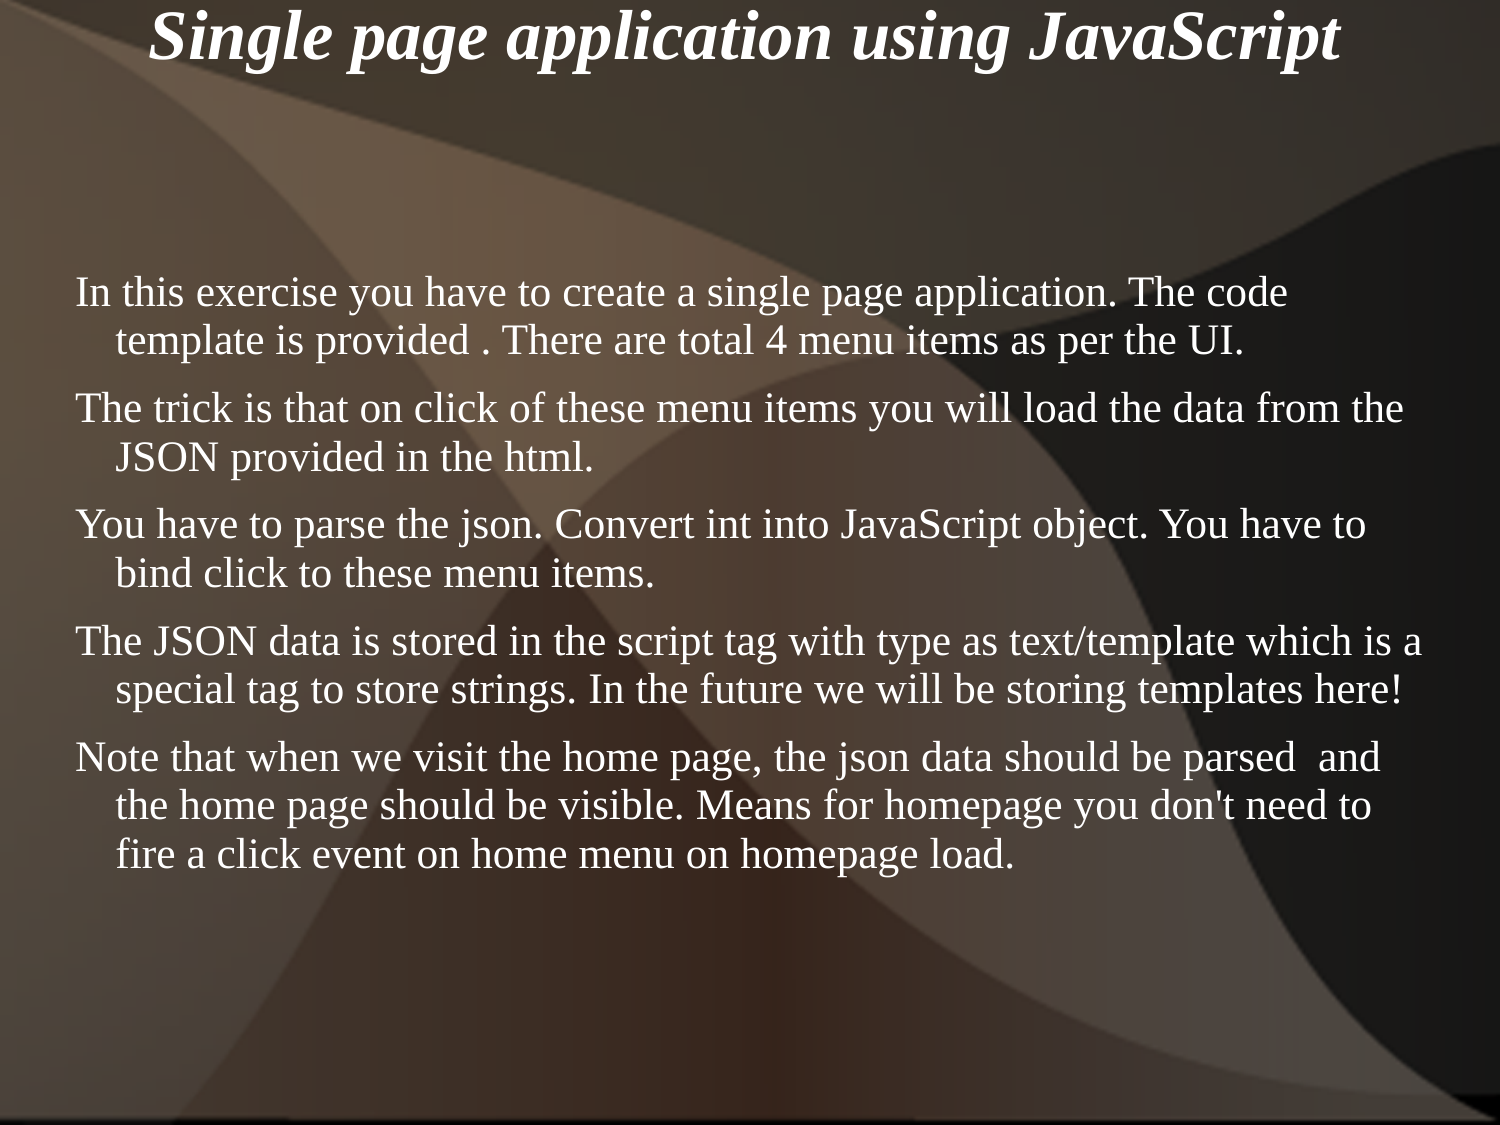

# Single page application using JavaScript
In this exercise you have to create a single page application. The code template is provided . There are total 4 menu items as per the UI.
The trick is that on click of these menu items you will load the data from the JSON provided in the html.
You have to parse the json. Convert int into JavaScript object. You have to bind click to these menu items.
The JSON data is stored in the script tag with type as text/template which is a special tag to store strings. In the future we will be storing templates here!
Note that when we visit the home page, the json data should be parsed and the home page should be visible. Means for homepage you don't need to fire a click event on home menu on homepage load.